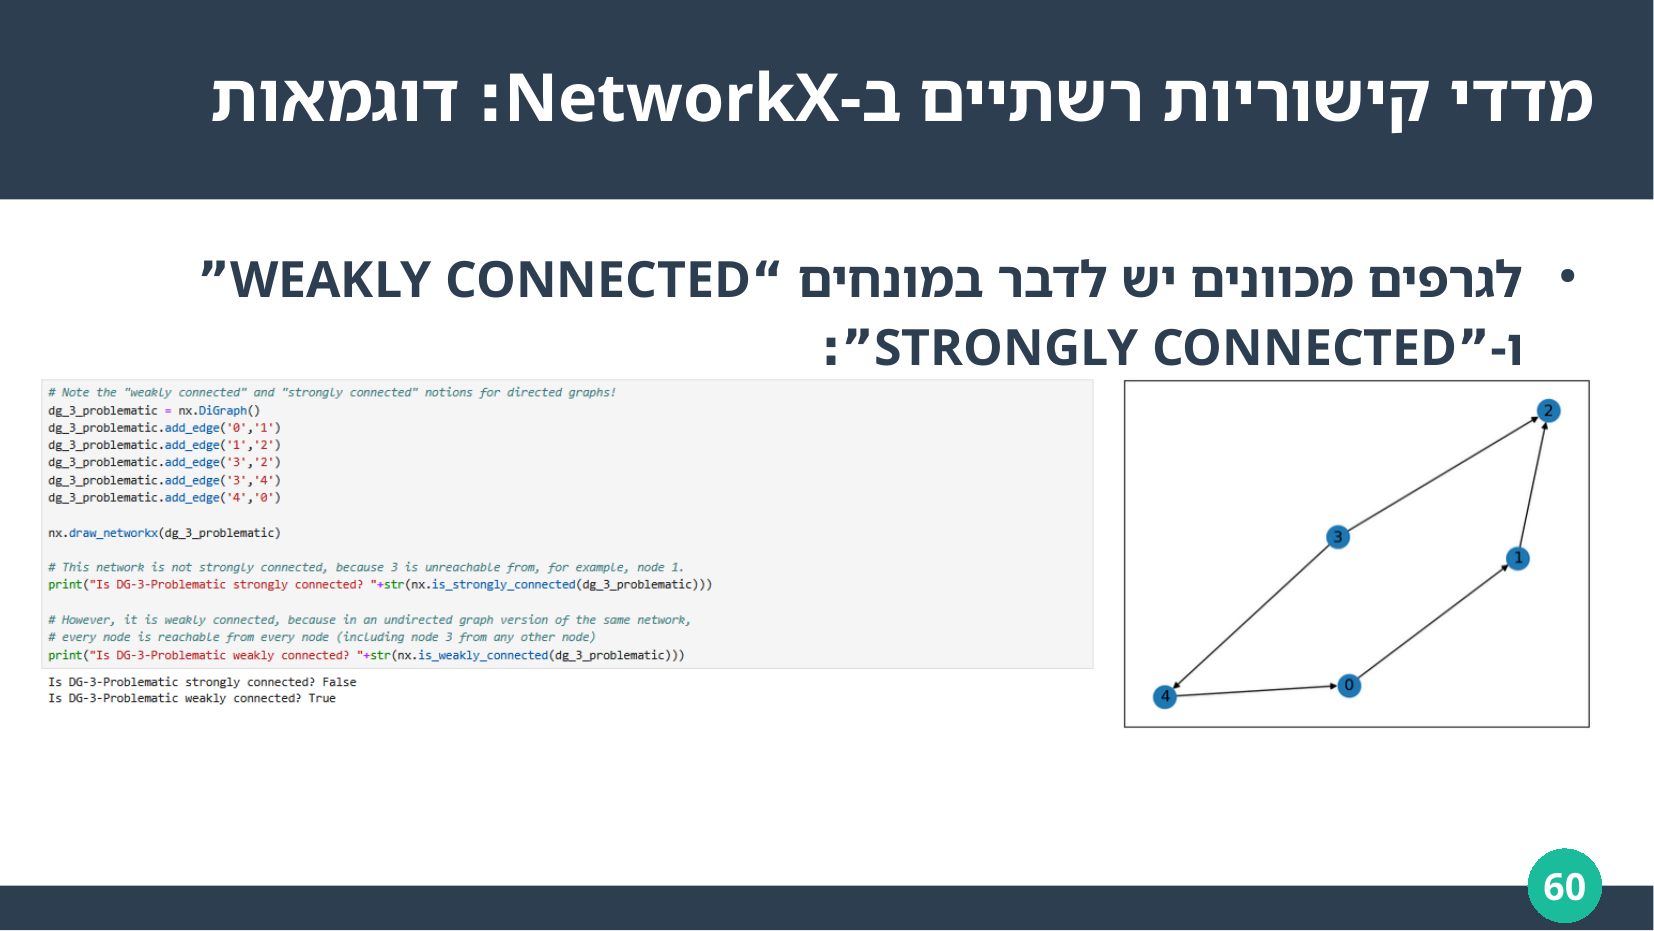

# מדדי קישוריות רשתיים ב-NetworkX: דוגמאות
לגרפים מכוונים יש לדבר במונחים “WEAKLY CONNECTED” ו-”STRONGLY CONNECTED”:
60